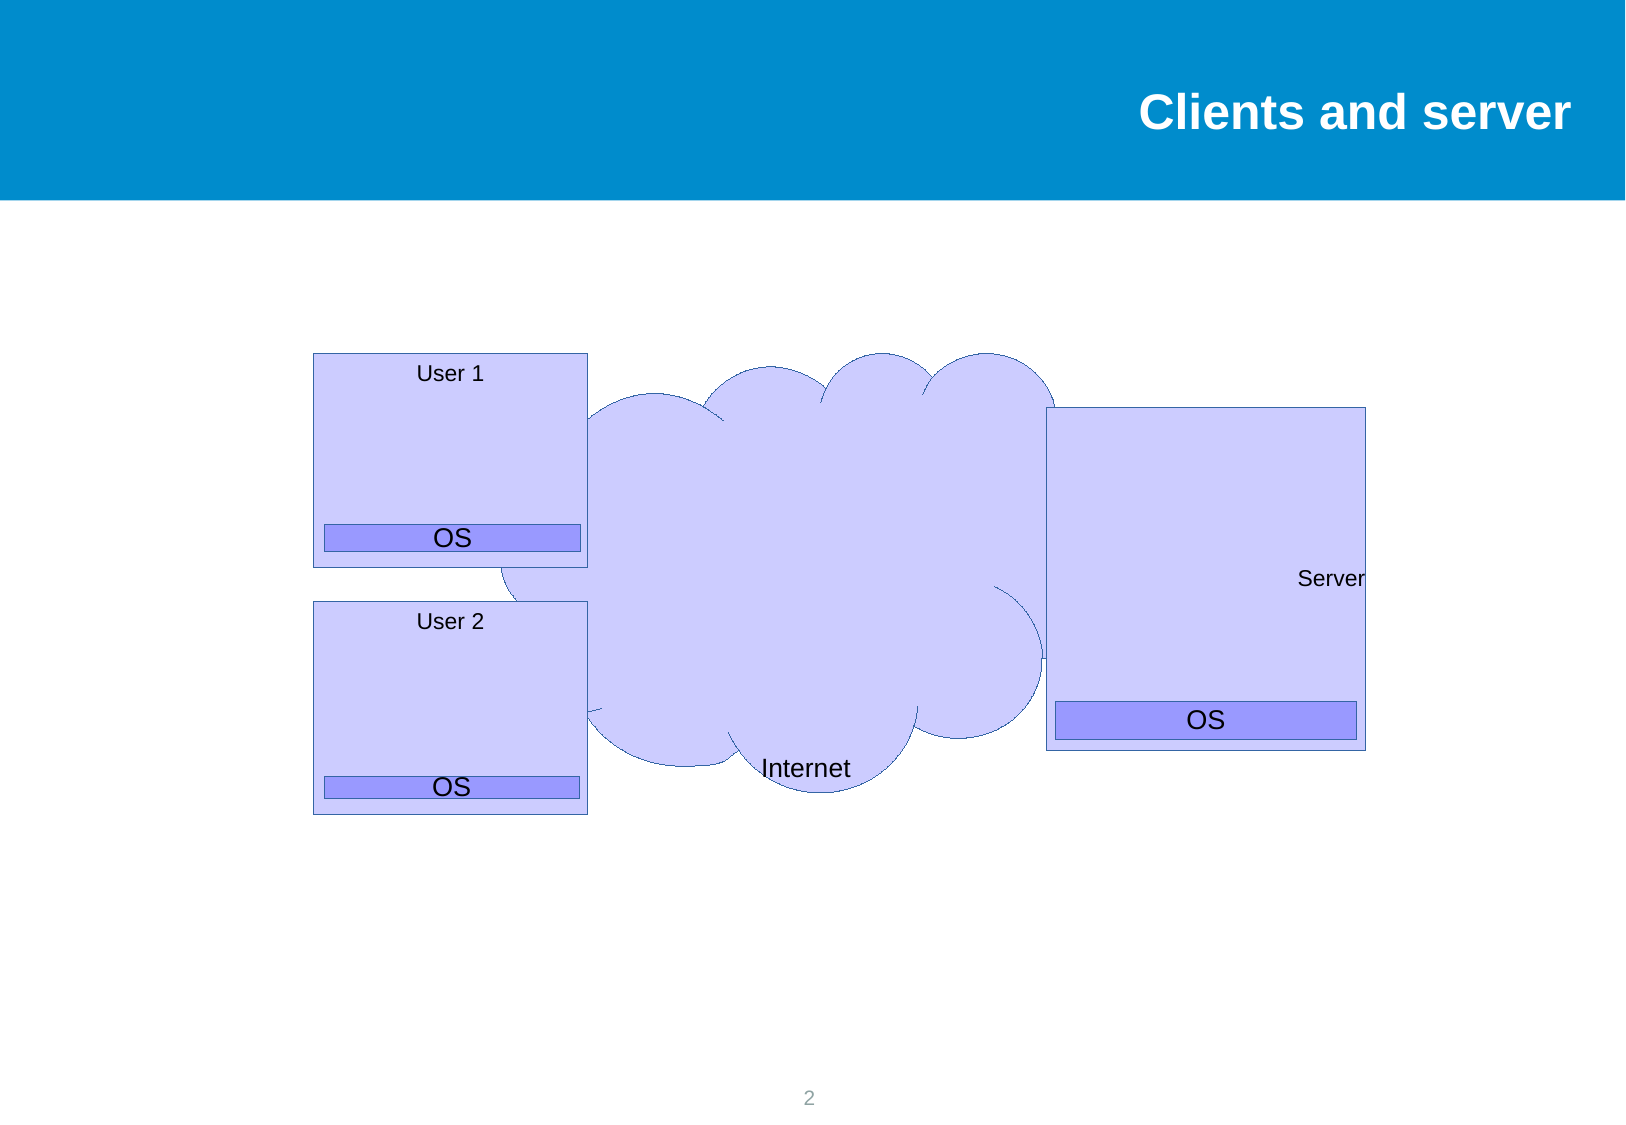

# Clients and server
User 1
Internet
Server
OS
User 2
OS
OS